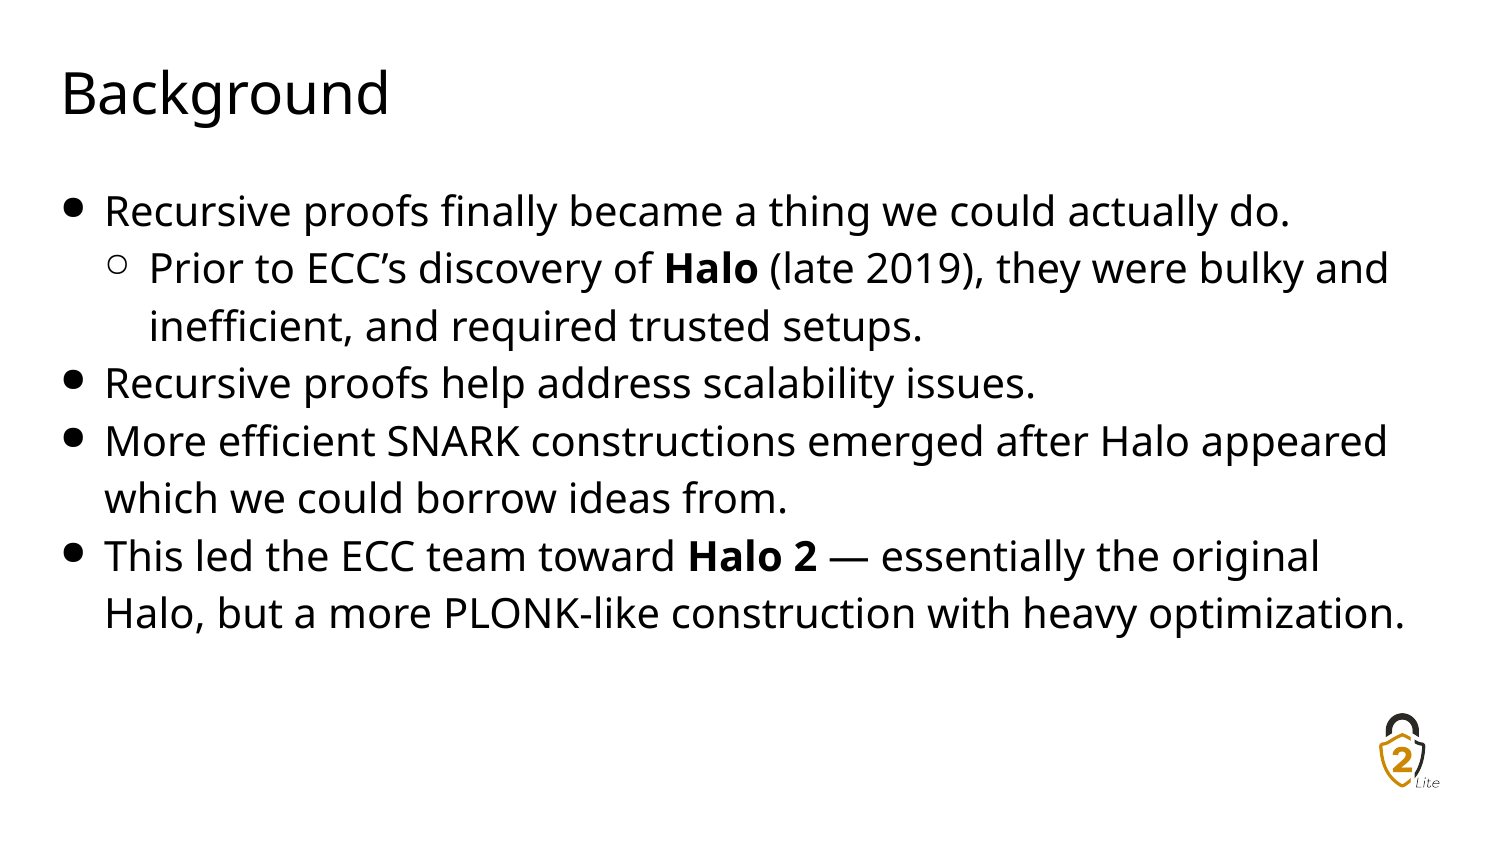

# Background
Recursive proofs finally became a thing we could actually do.
Prior to ECC’s discovery of Halo (late 2019), they were bulky and inefficient, and required trusted setups.
Recursive proofs help address scalability issues.
More efficient SNARK constructions emerged after Halo appeared which we could borrow ideas from.
This led the ECC team toward Halo 2 — essentially the original Halo, but a more PLONK-like construction with heavy optimization.